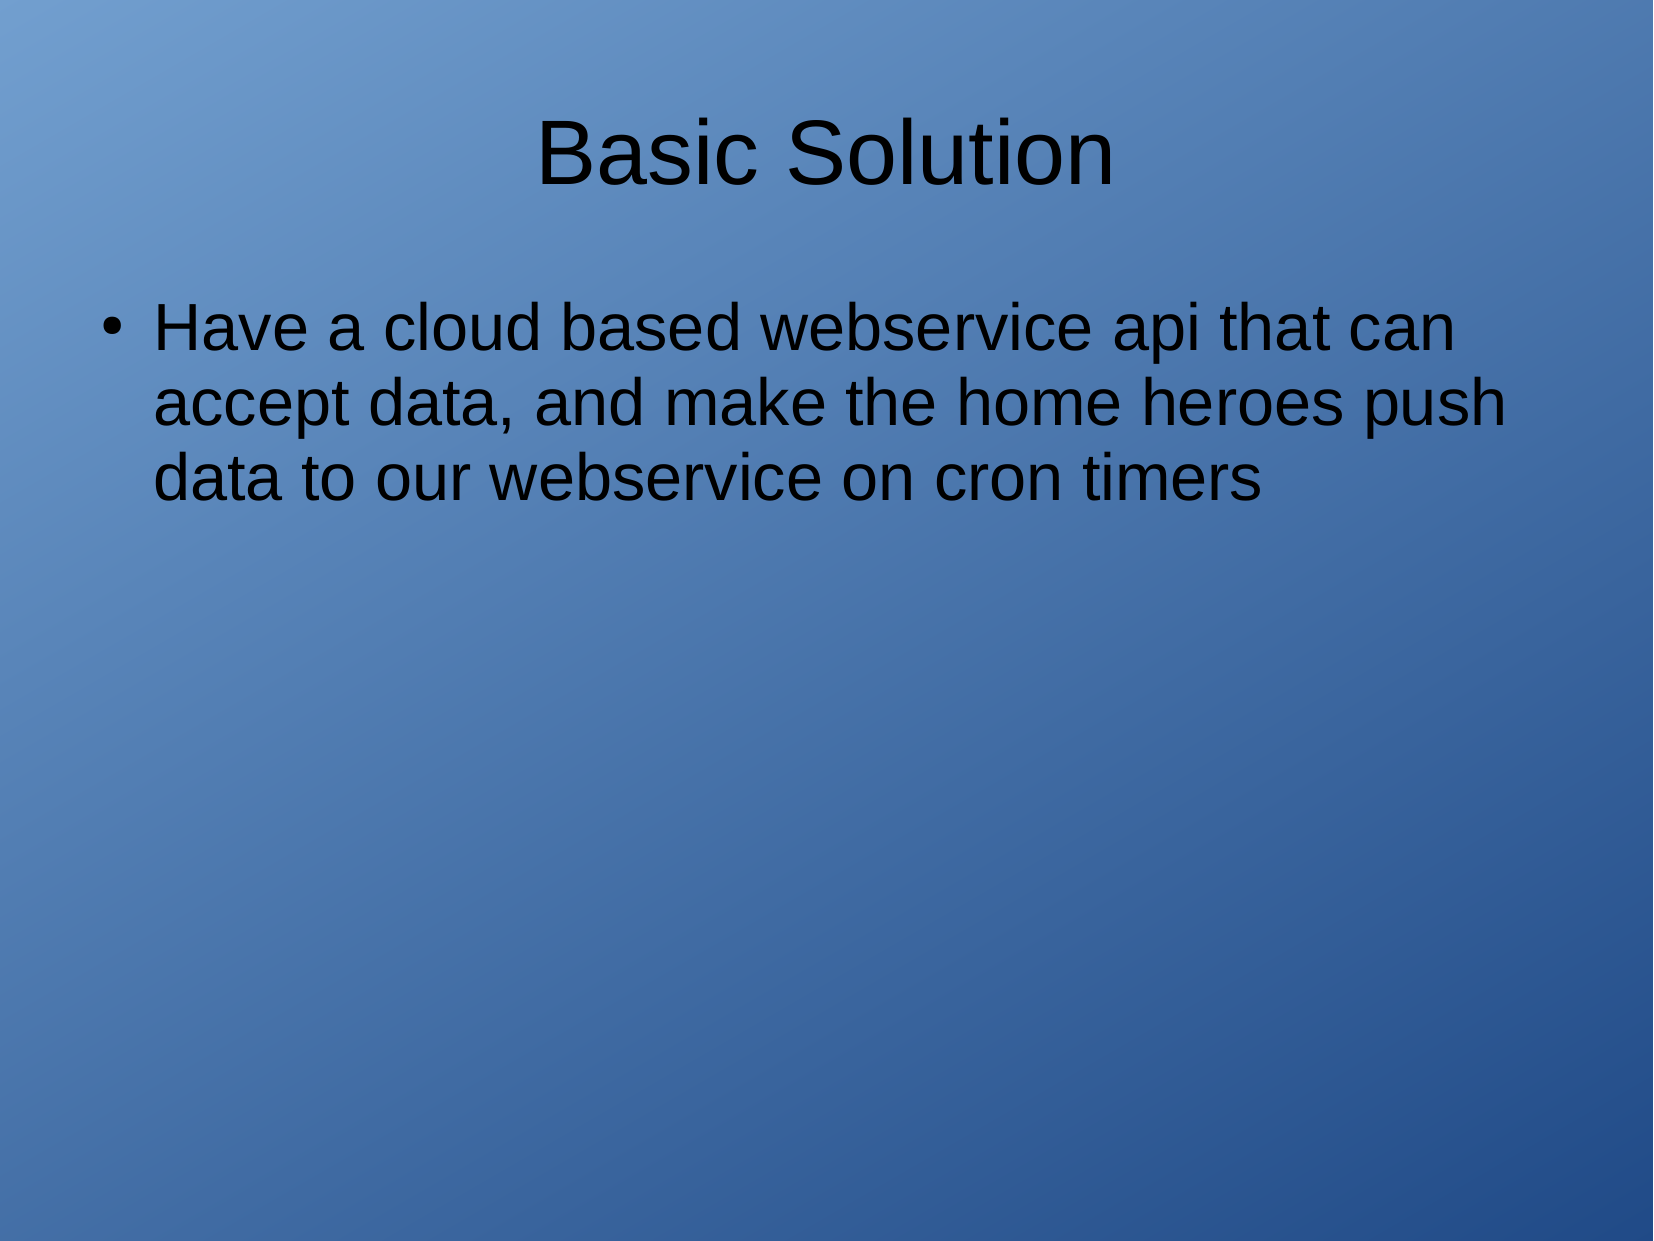

# Basic Solution
Have a cloud based webservice api that can accept data, and make the home heroes push data to our webservice on cron timers